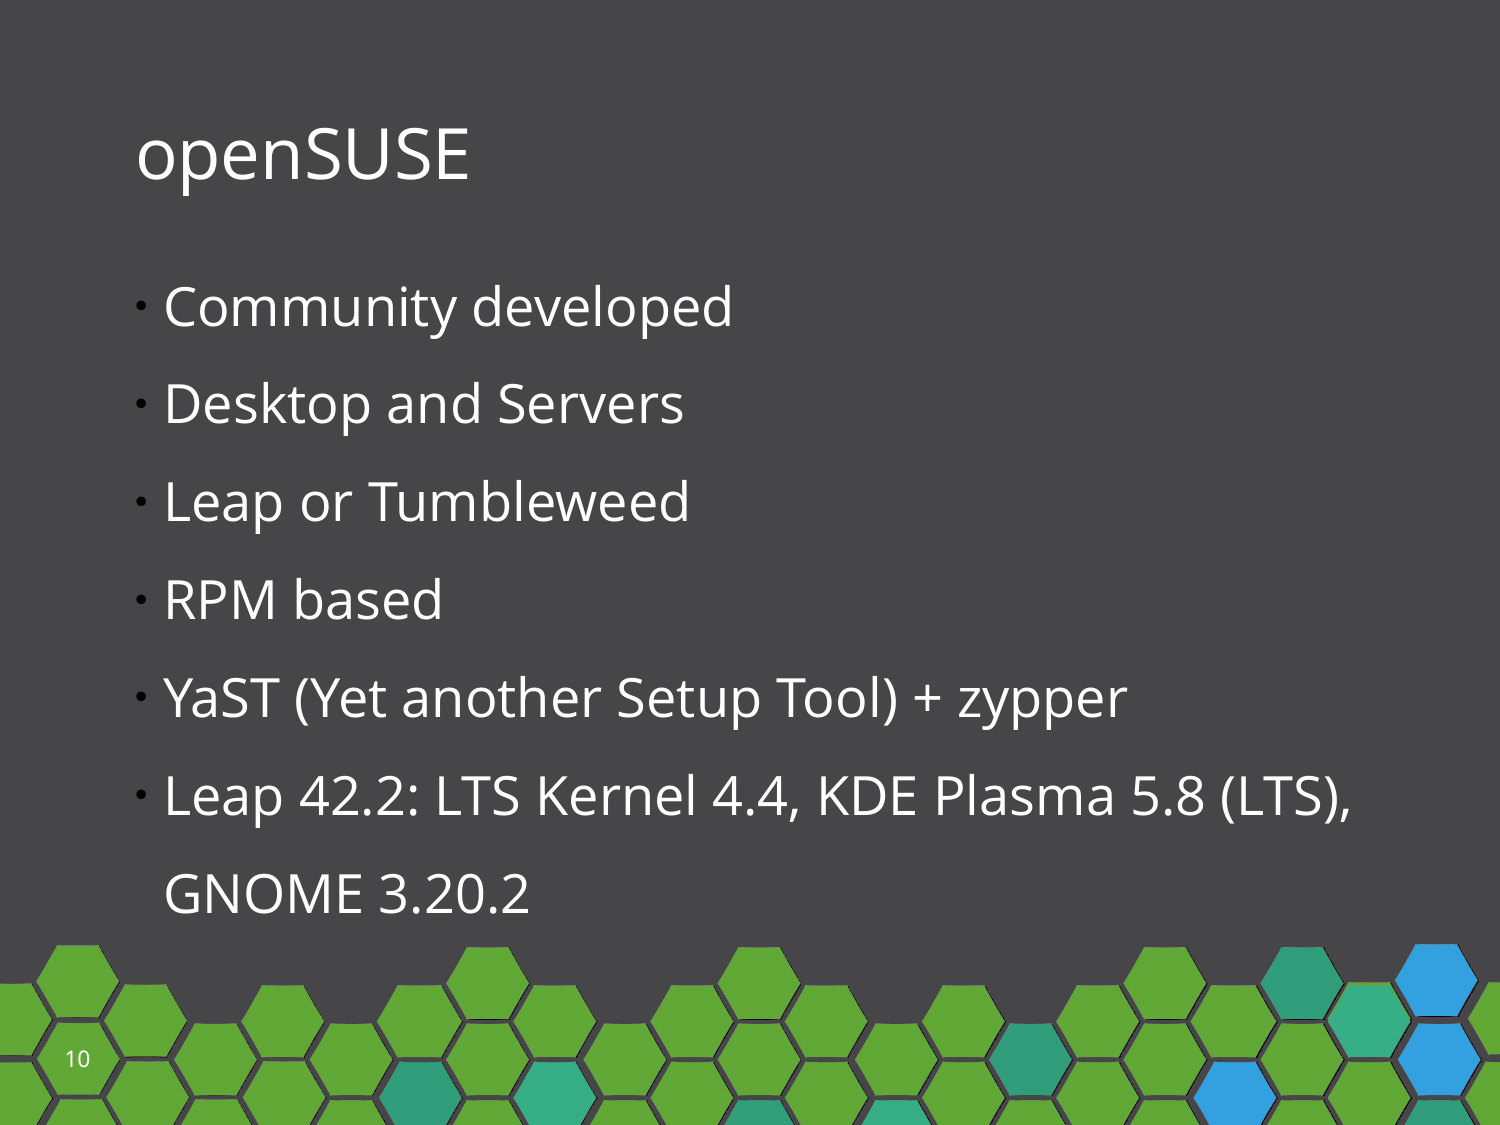

# openSUSE
Community developed
Desktop and Servers
Leap or Tumbleweed
RPM based
YaST (Yet another Setup Tool) + zypper
Leap 42.2: LTS Kernel 4.4, KDE Plasma 5.8 (LTS),
GNOME 3.20.2